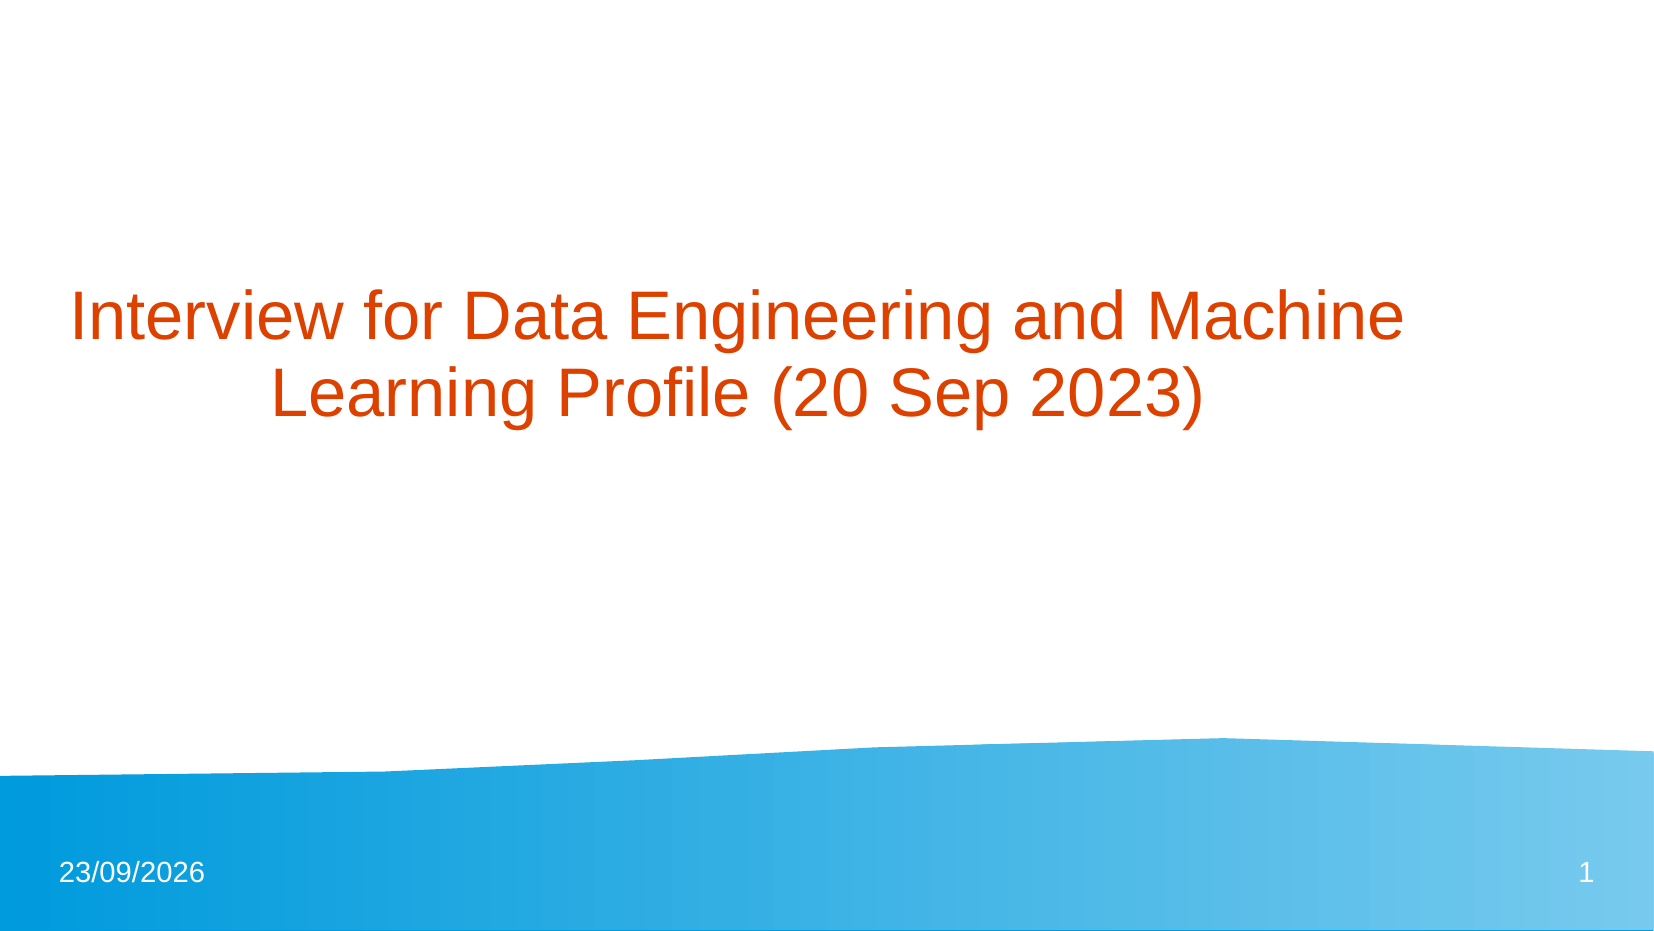

# Interview for Data Engineering and Machine Learning Profile (20 Sep 2023)